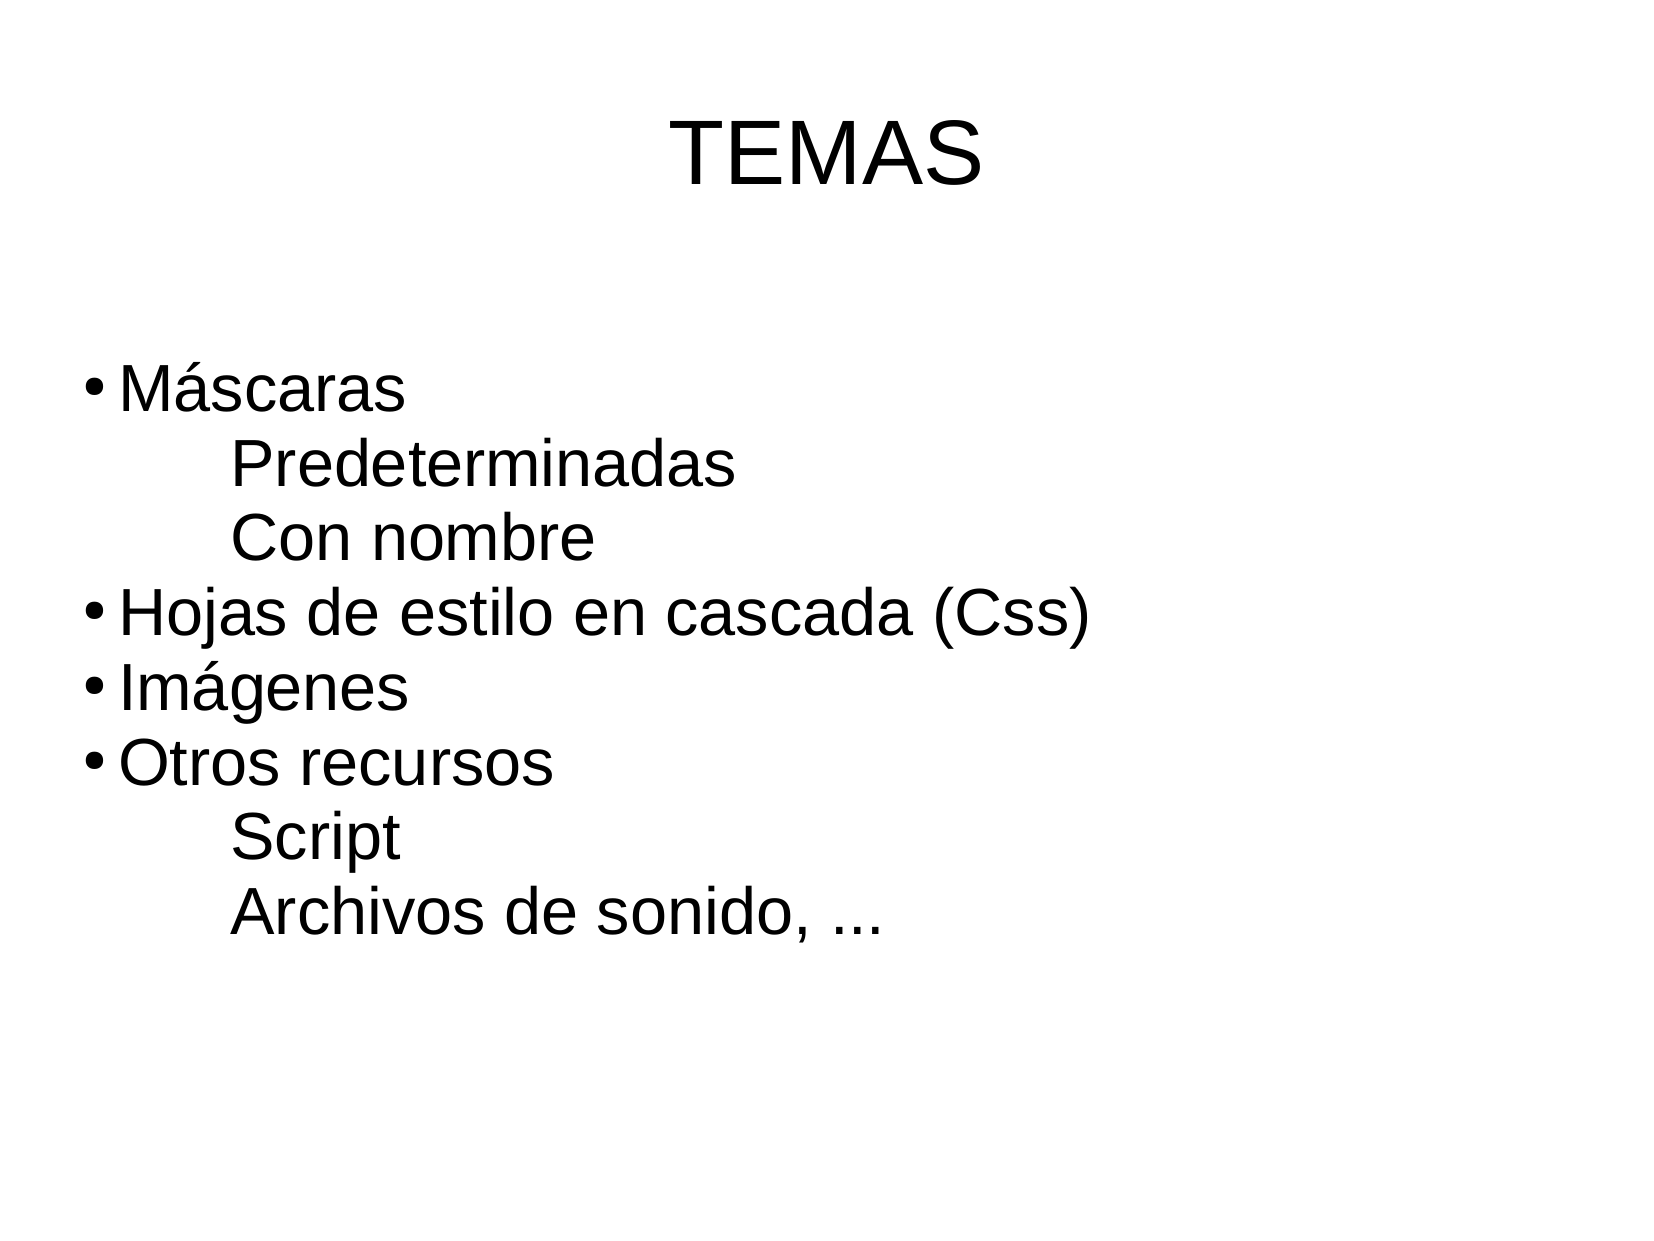

# TEMAS
Máscaras
		Predeterminadas
		Con nombre
Hojas de estilo en cascada (Css)
Imágenes
Otros recursos
		Script
		Archivos de sonido, ...